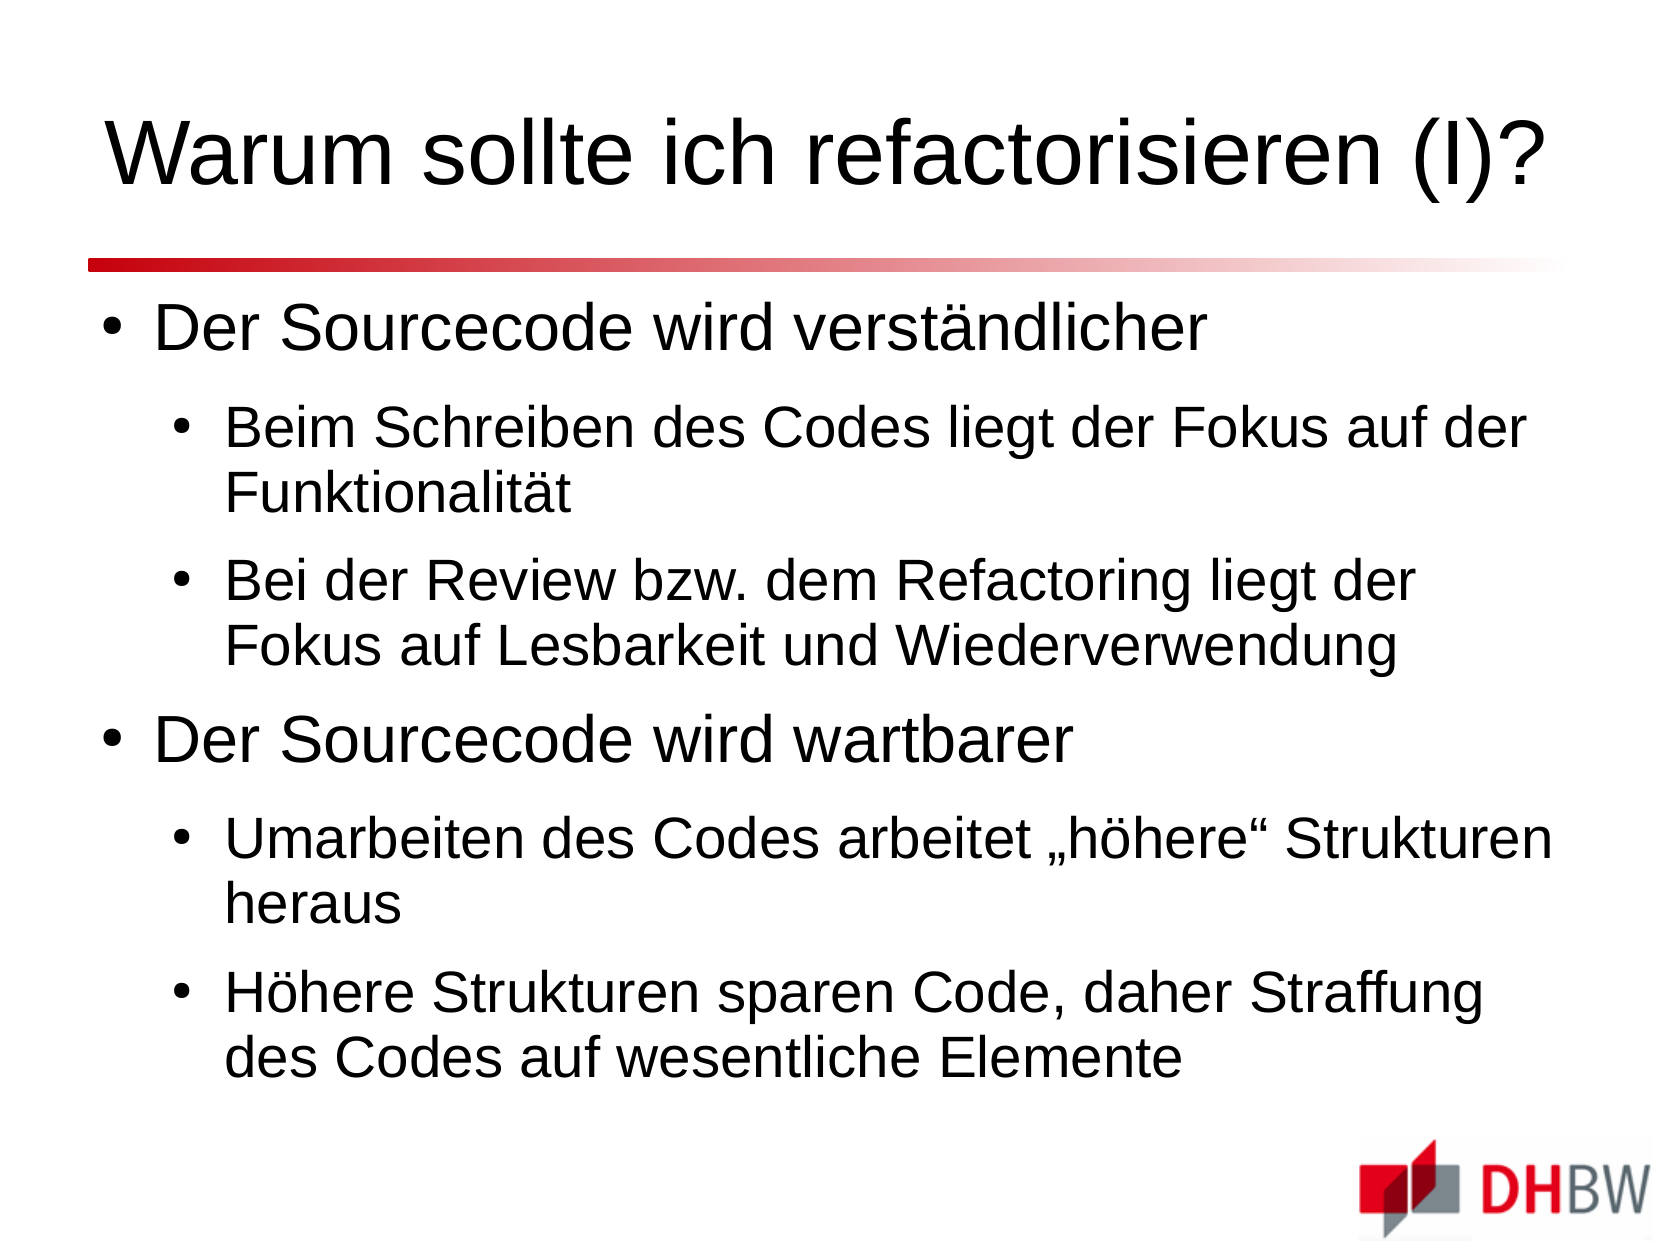

# Warum sollte ich refactorisieren (I)?
Der Sourcecode wird verständlicher
Beim Schreiben des Codes liegt der Fokus auf der Funktionalität
Bei der Review bzw. dem Refactoring liegt der Fokus auf Lesbarkeit und Wiederverwendung
Der Sourcecode wird wartbarer
Umarbeiten des Codes arbeitet „höhere“ Strukturen heraus
Höhere Strukturen sparen Code, daher Straffung des Codes auf wesentliche Elemente